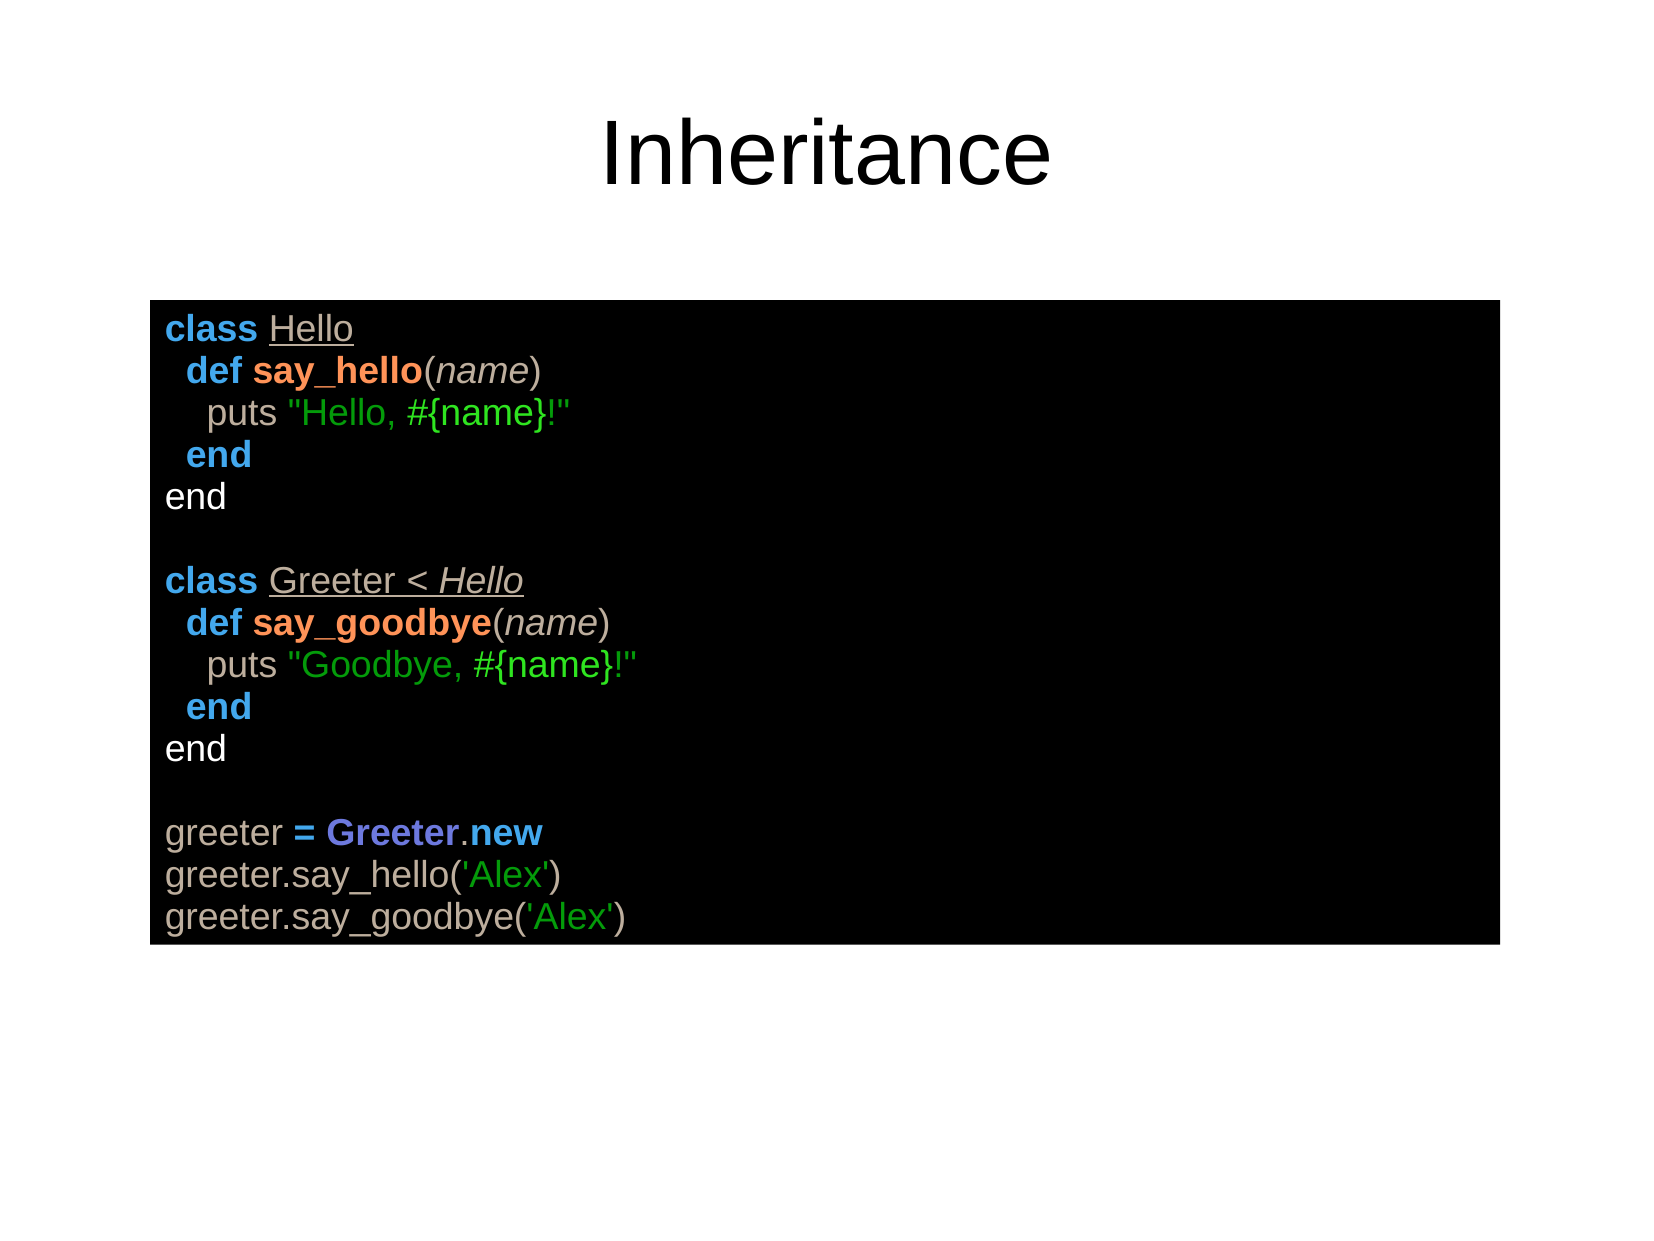

# Inheritance
class Hello
 def say_hello(name)
 puts "Hello, #{name}!"
 end
end
class Greeter < Hello
 def say_goodbye(name)
 puts "Goodbye, #{name}!"
 end
end
greeter = Greeter.new
greeter.say_hello('Alex')
greeter.say_goodbye('Alex')